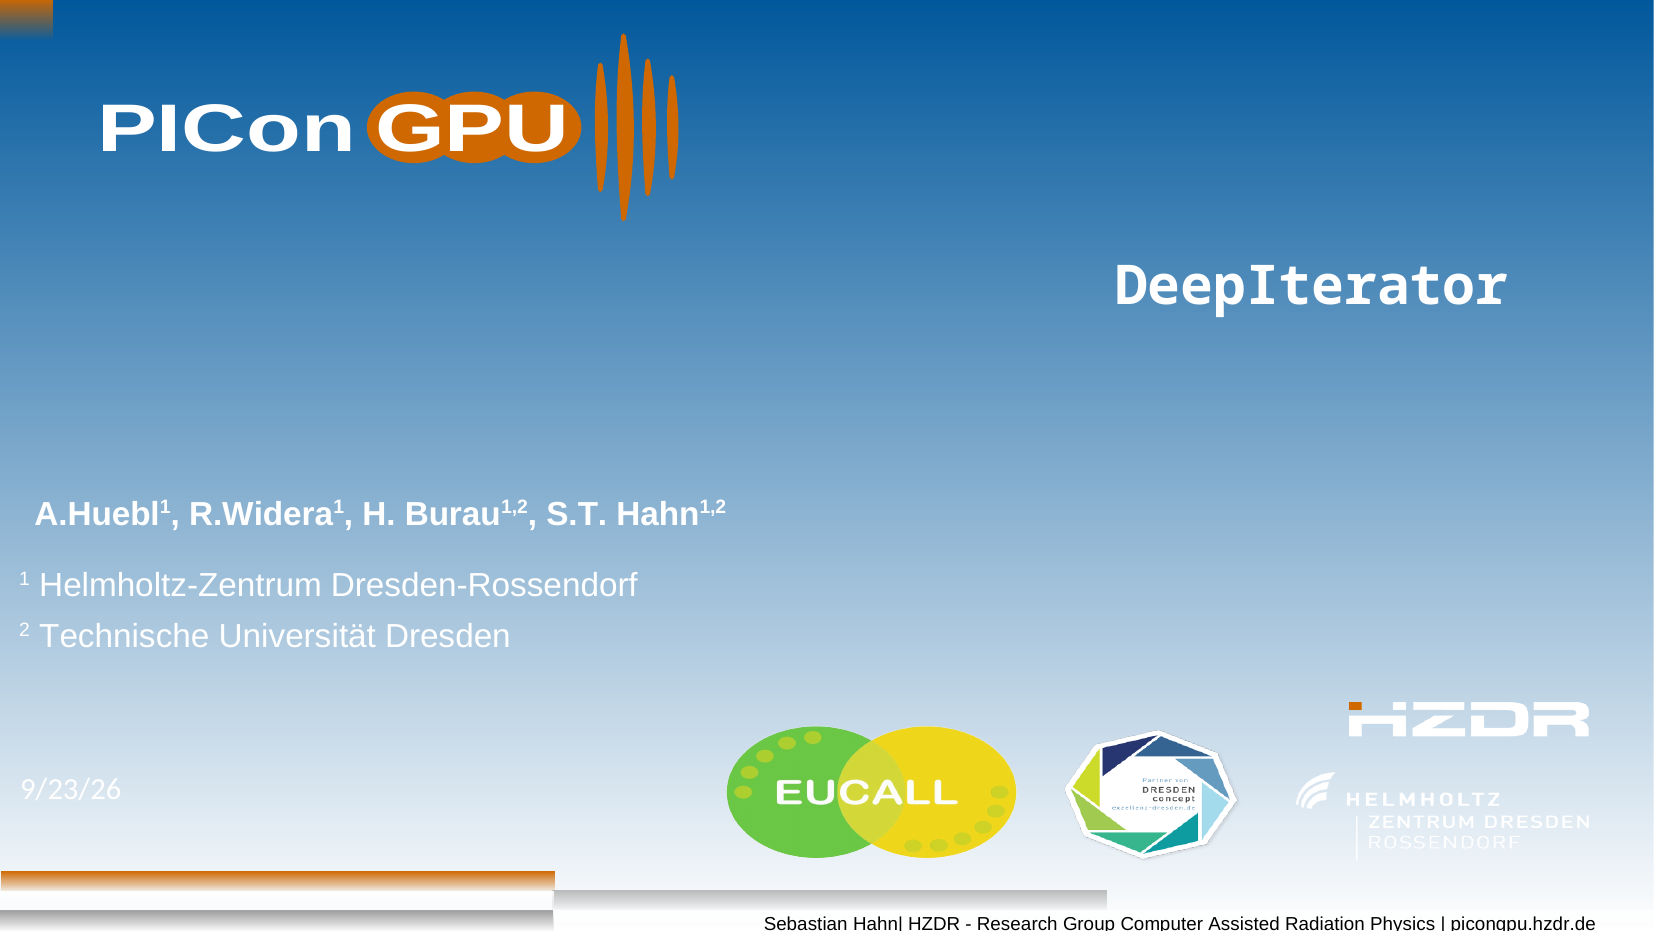

# DeepIterator
A.Huebl1, R.Widera1, H. Burau1,2, S.T. Hahn1,2
1 Helmholtz-Zentrum Dresden-Rossendorf
2 Technische Universität Dresden